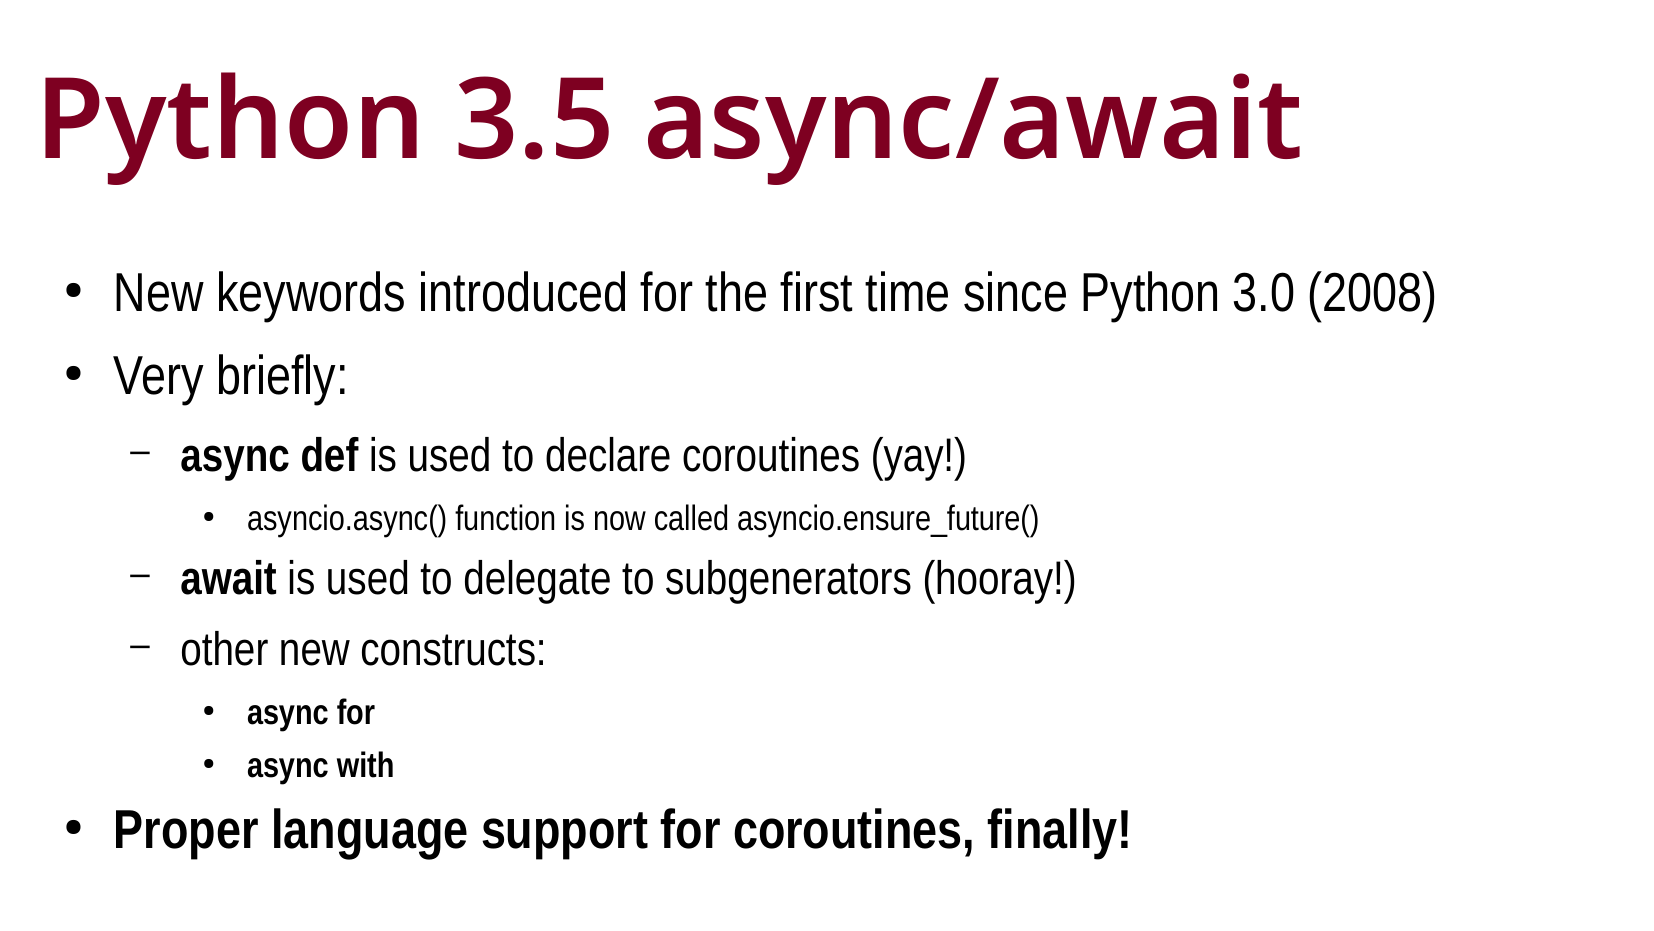

# Python 3.5 async/await
New keywords introduced for the first time since Python 3.0 (2008)
Very briefly:
async def is used to declare coroutines (yay!)
asyncio.async() function is now called asyncio.ensure_future()
await is used to delegate to subgenerators (hooray!)
other new constructs:
async for
async with
Proper language support for coroutines, finally!